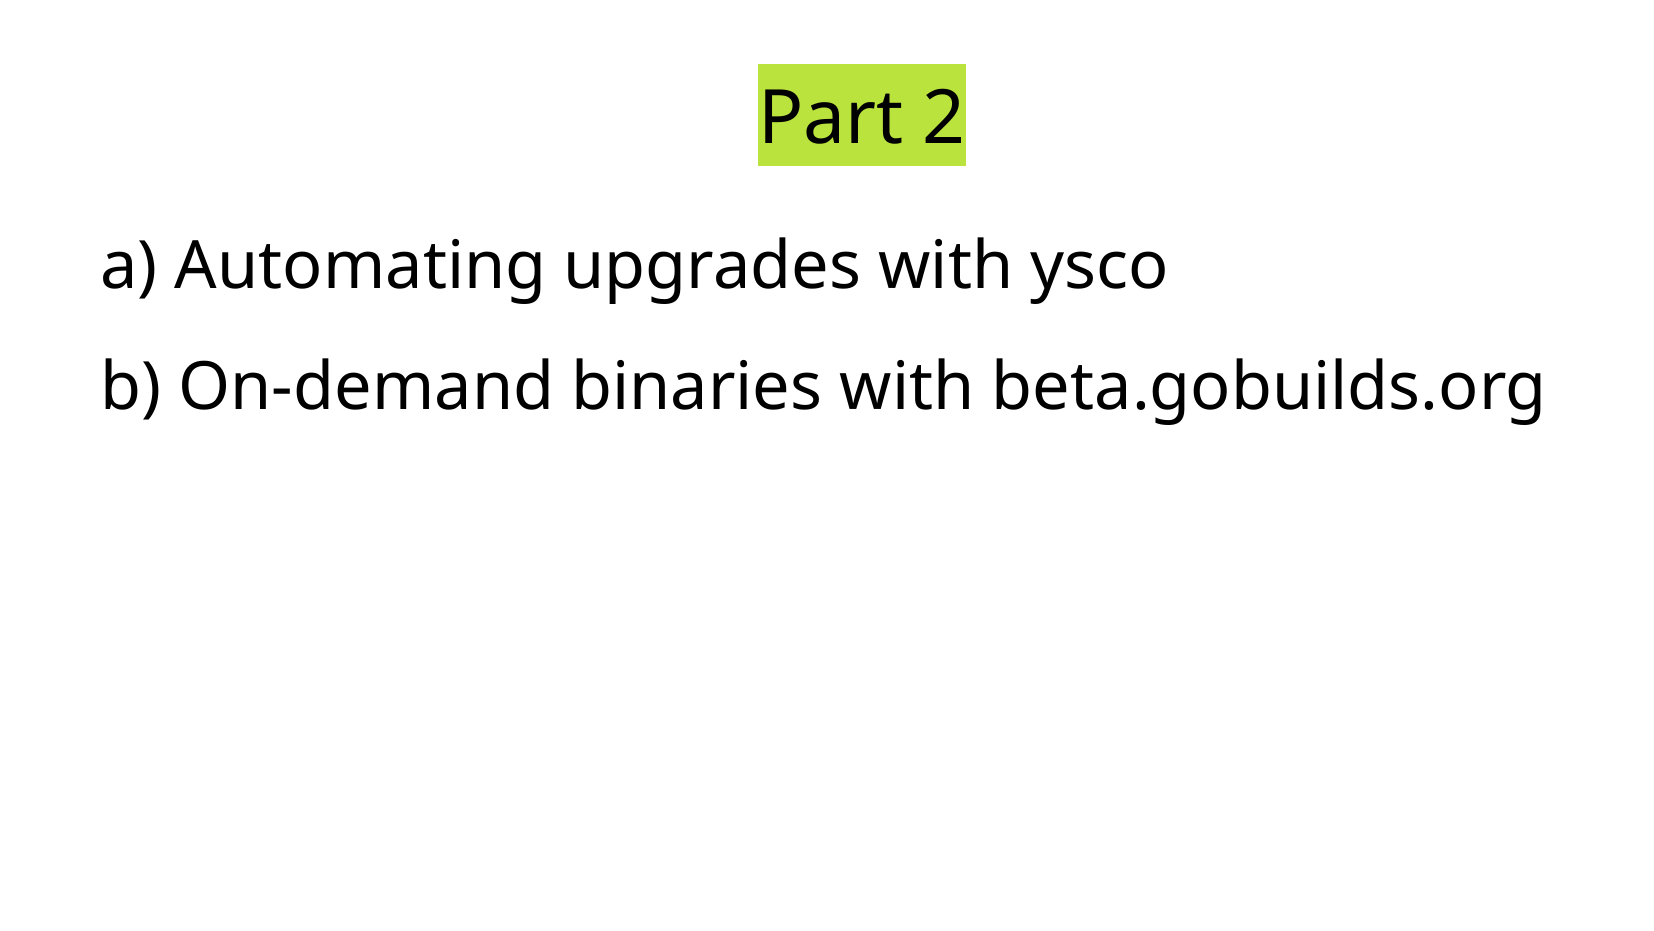

# Part 2
 Automating upgrades with ysco
 On-demand binaries with beta.gobuilds.org